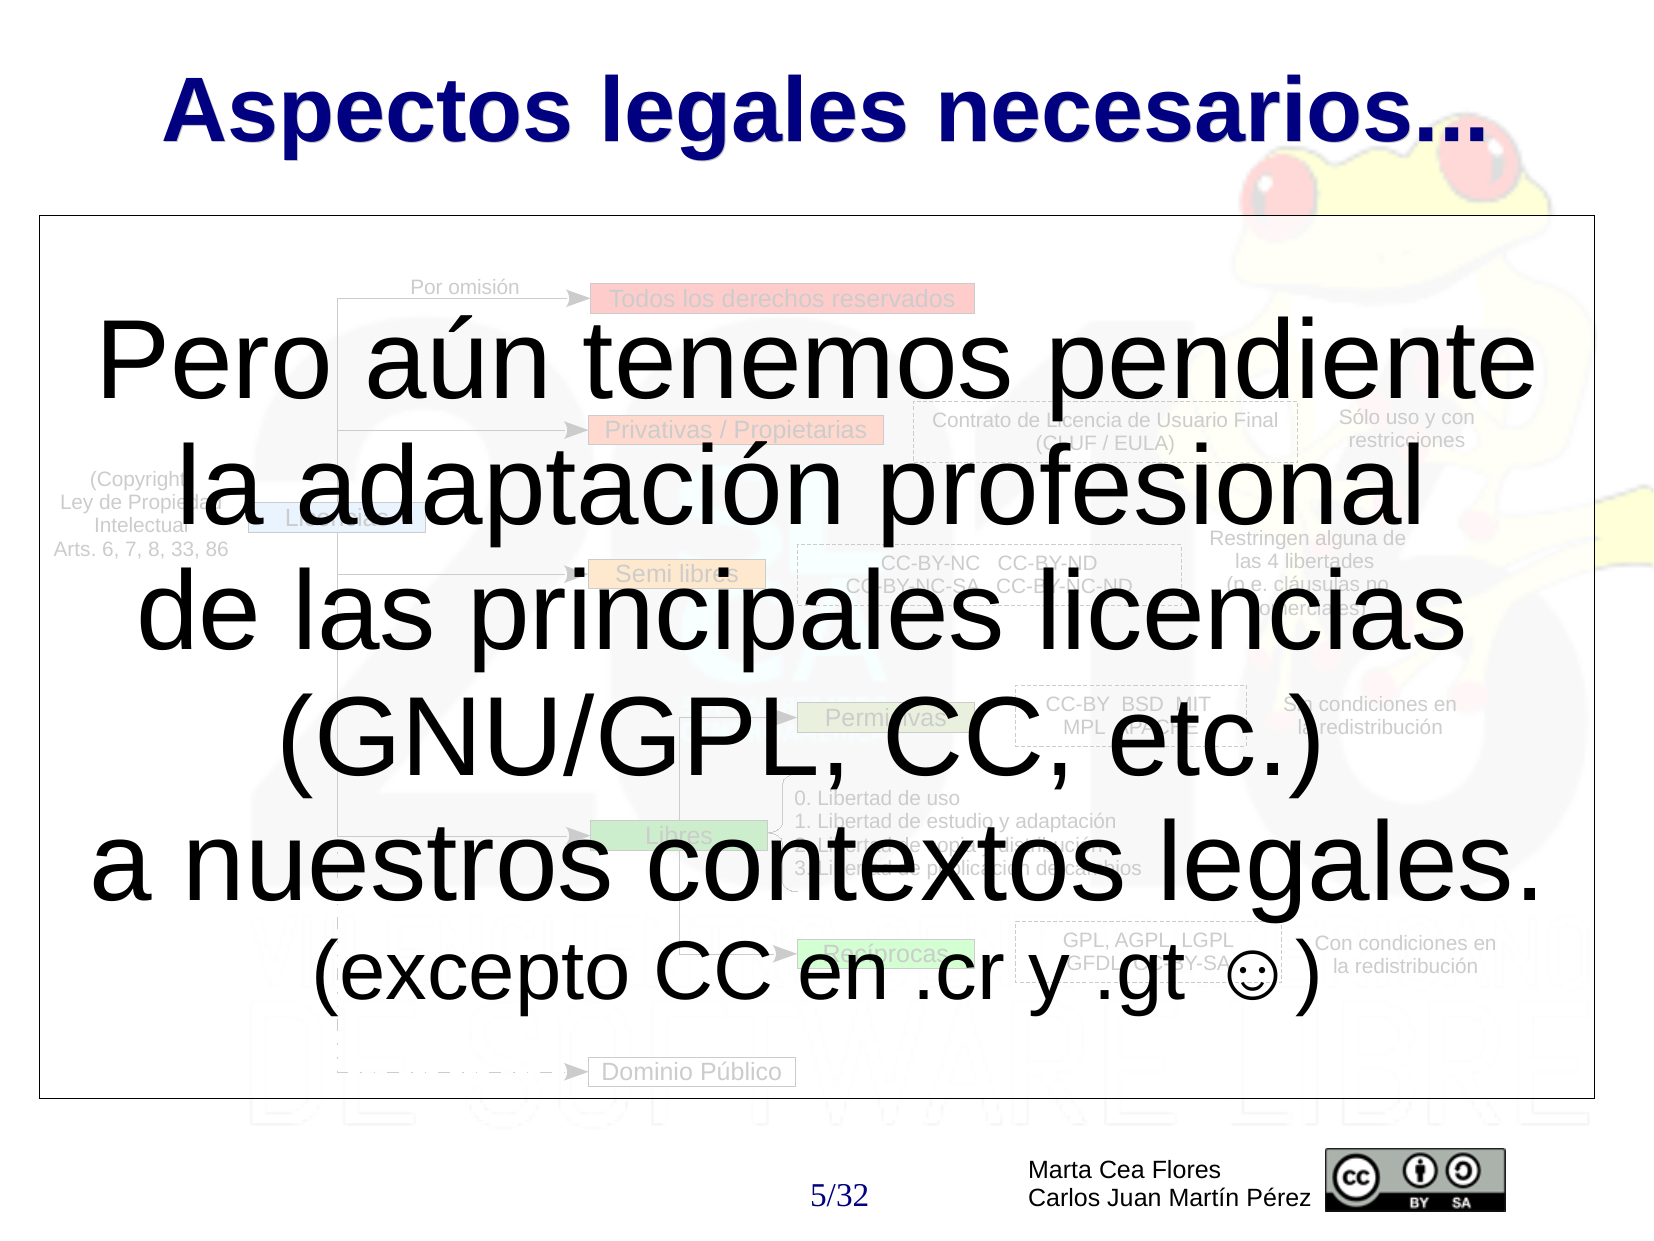

# Aspectos legales necesarios...
Pero aún tenemos pendiente
la adaptación profesional
de las principales licencias
(GNU/GPL, CC, etc.)
a nuestros contextos legales.
(excepto CC en .cr y .gt ☺)
Por omisión
Todos los derechos reservados
Sólo uso y con restricciones
Contrato de Licencia de Usuario Final (CLUF / EULA)
Privativas / Propietarias
(Copyright)
Ley de Propiedad Intelectual
Arts. 6, 7, 8, 33, 86
Licencias
Restringen alguna de las 4 libertades
(p.e. cláusulas no comerciales)
CC-BY-NC CC-BY-ND
CC-BY-NC-SA CC-BY-NC-ND
Semi libres
CC-BY BSD MIT
MPL APACHE
Sin condiciones en
la redistribución
Permisivas
0. Libertad de uso
1. Libertad de estudio y adaptación
2. Libertad de copia y distribución
3. Libertad de publicación de cambios
Libres
GPL, AGPL, LGPL
GFDL, CC-BY-SA
Con condiciones en
la redistribución
Recíprocas
Dominio Público
Marta Cea Flores
Carlos Juan Martín Pérez